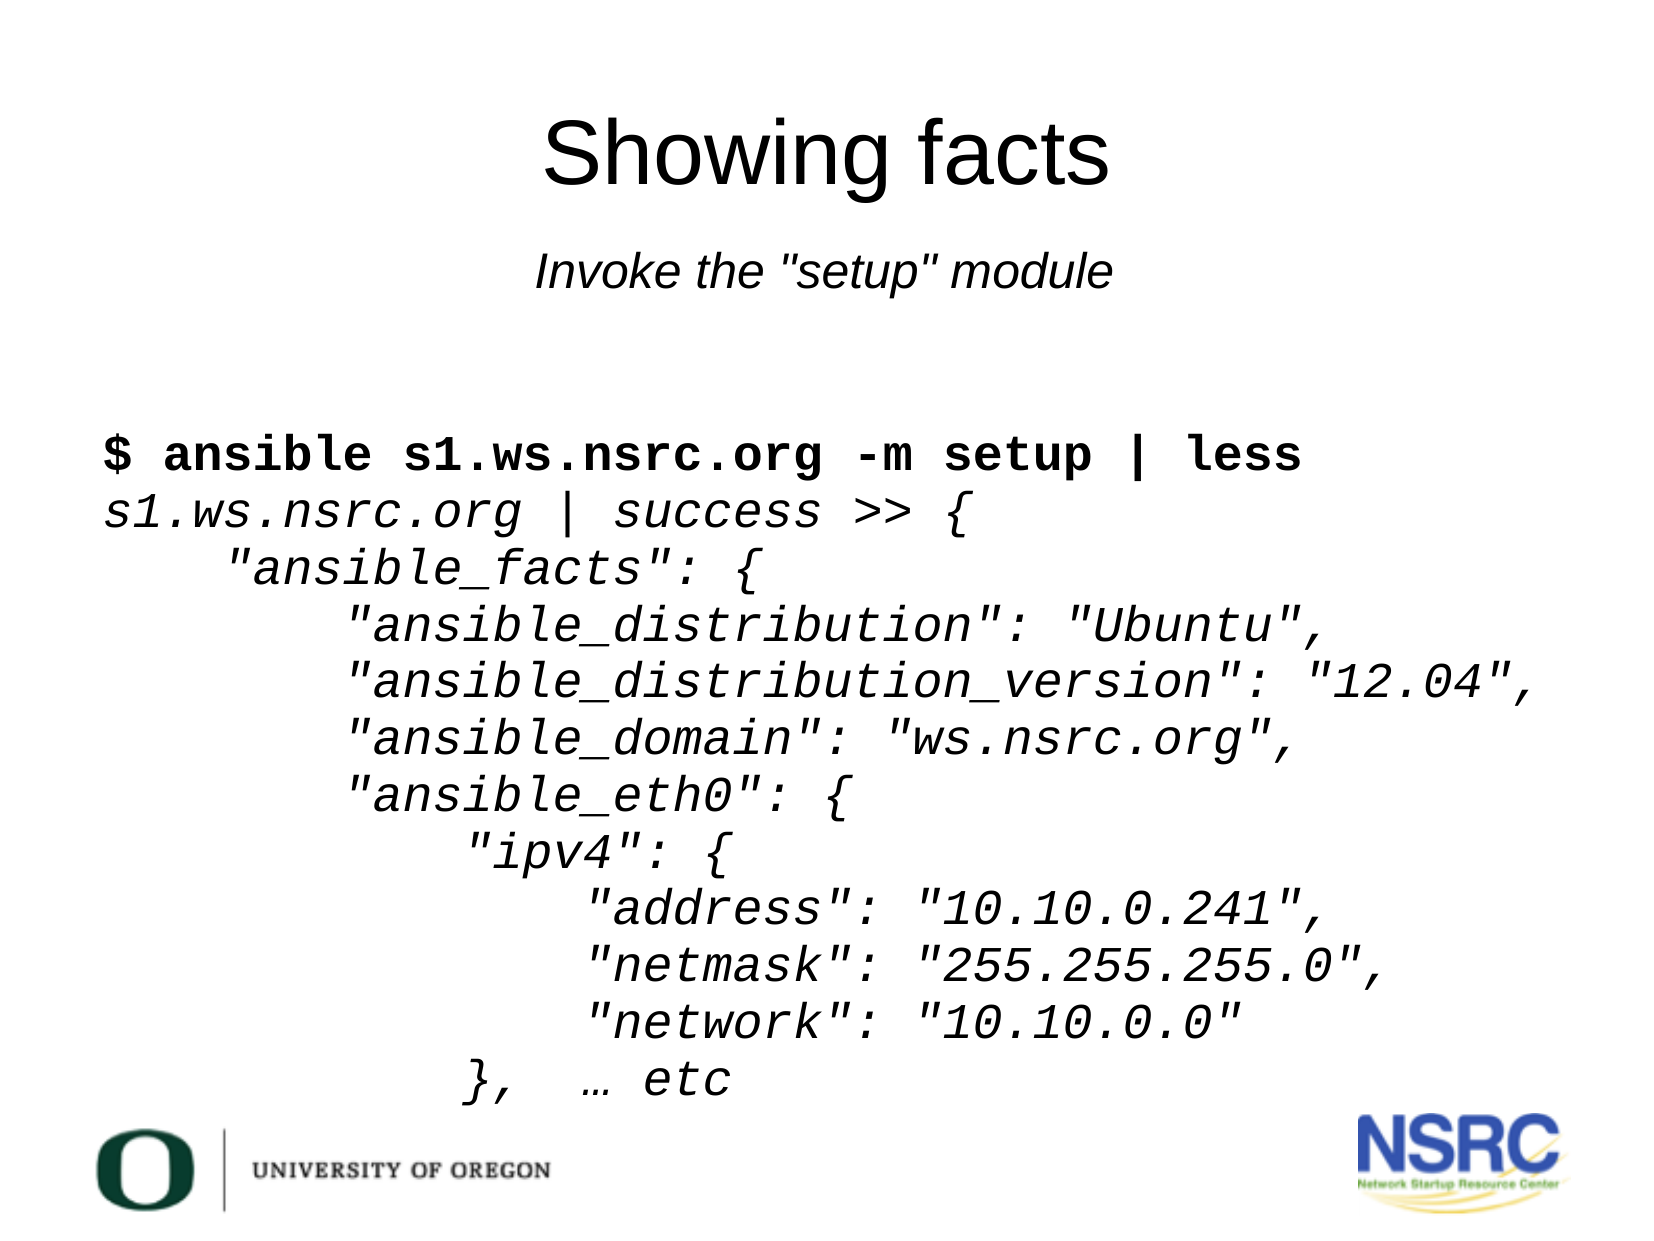

# Showing facts
Invoke the "setup" module
$ ansible s1.ws.nsrc.org -m setup | less
s1.ws.nsrc.org | success >> {
 "ansible_facts": {
 "ansible_distribution": "Ubuntu",
 "ansible_distribution_version": "12.04",
 "ansible_domain": "ws.nsrc.org",
 "ansible_eth0": {
 "ipv4": {
 "address": "10.10.0.241",
 "netmask": "255.255.255.0",
 "network": "10.10.0.0"
 }, … etc